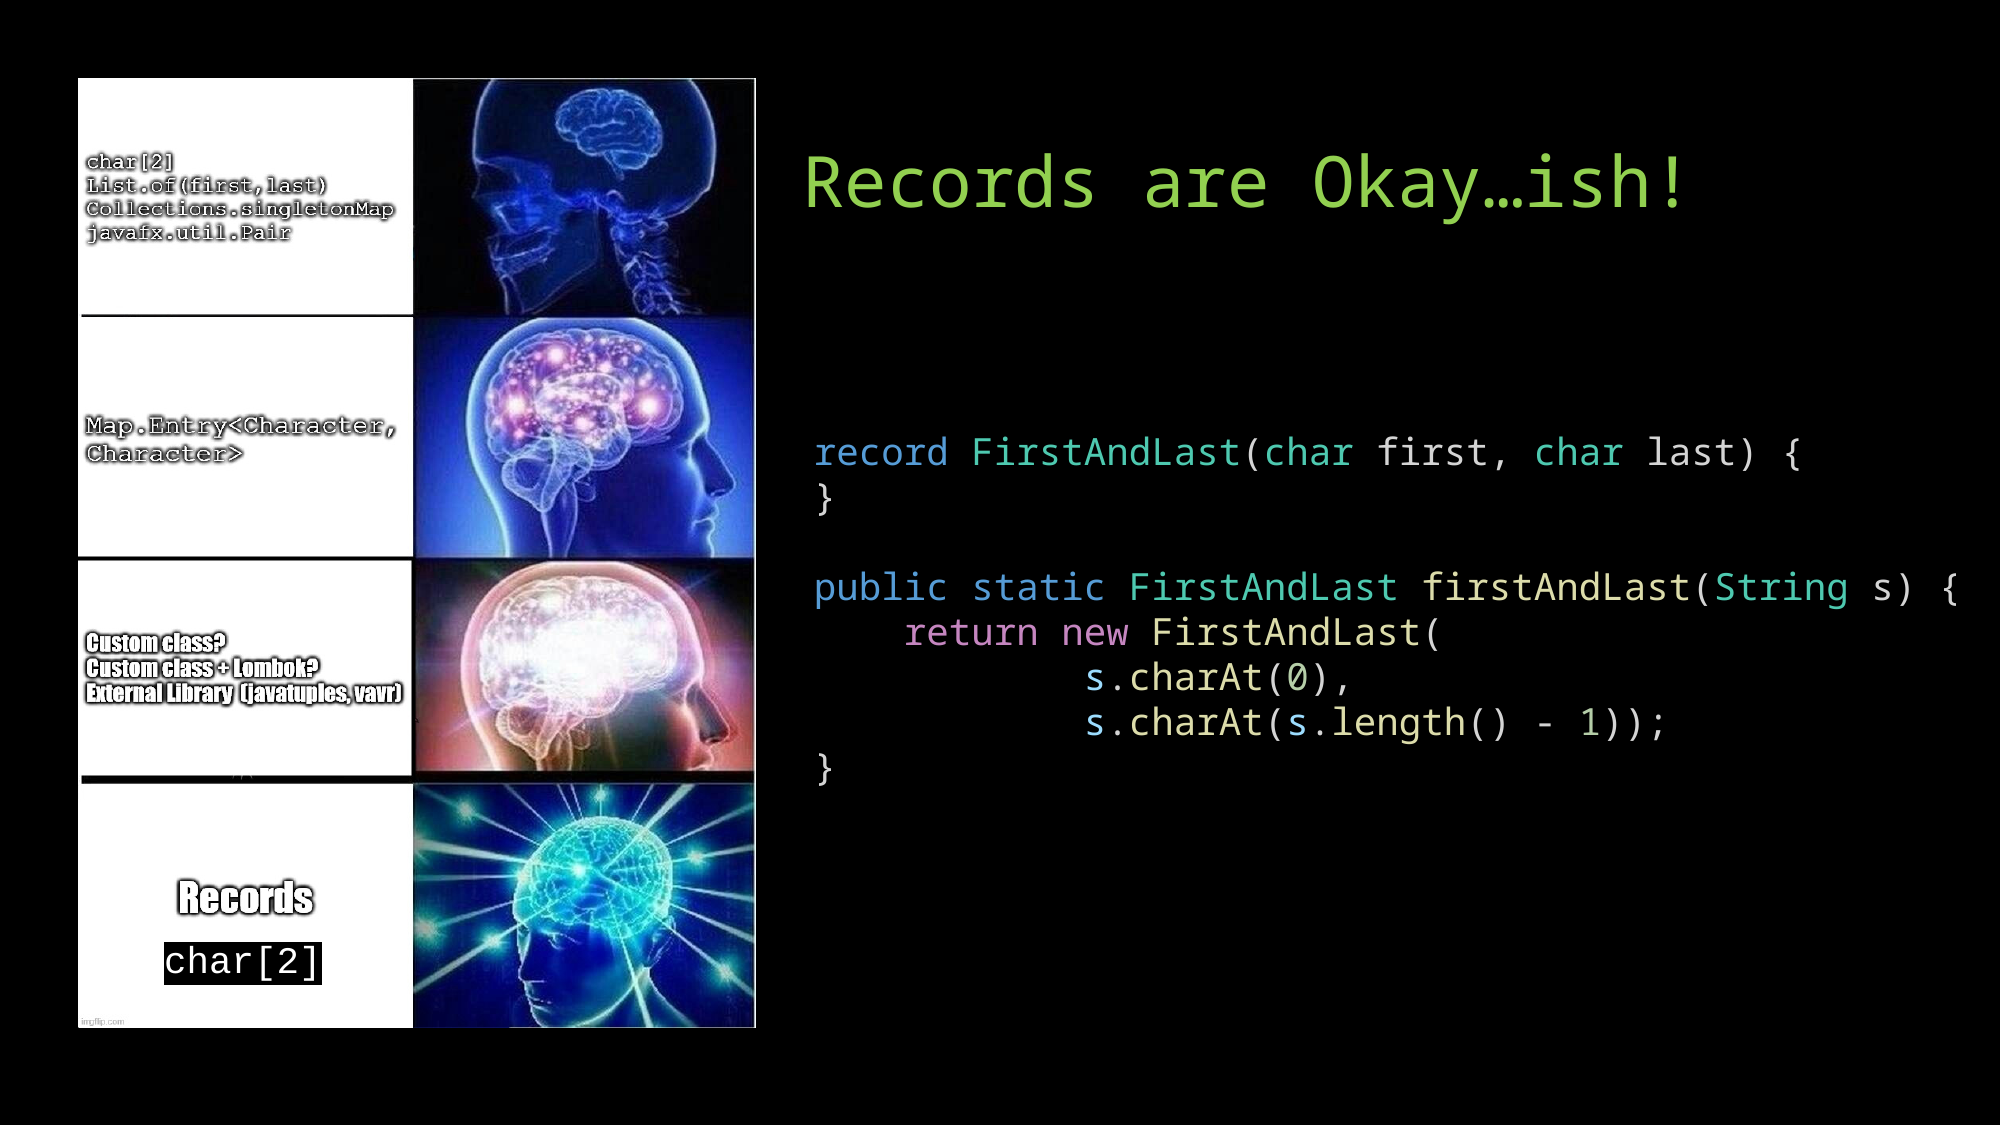

# Records are Okay…ish!
record FirstAndLast(char first, char last) {
}
public static FirstAndLast firstAndLast(String s) {
    return new FirstAndLast(
            s.charAt(0),
            s.charAt(s.length() - 1));
}
char[2]